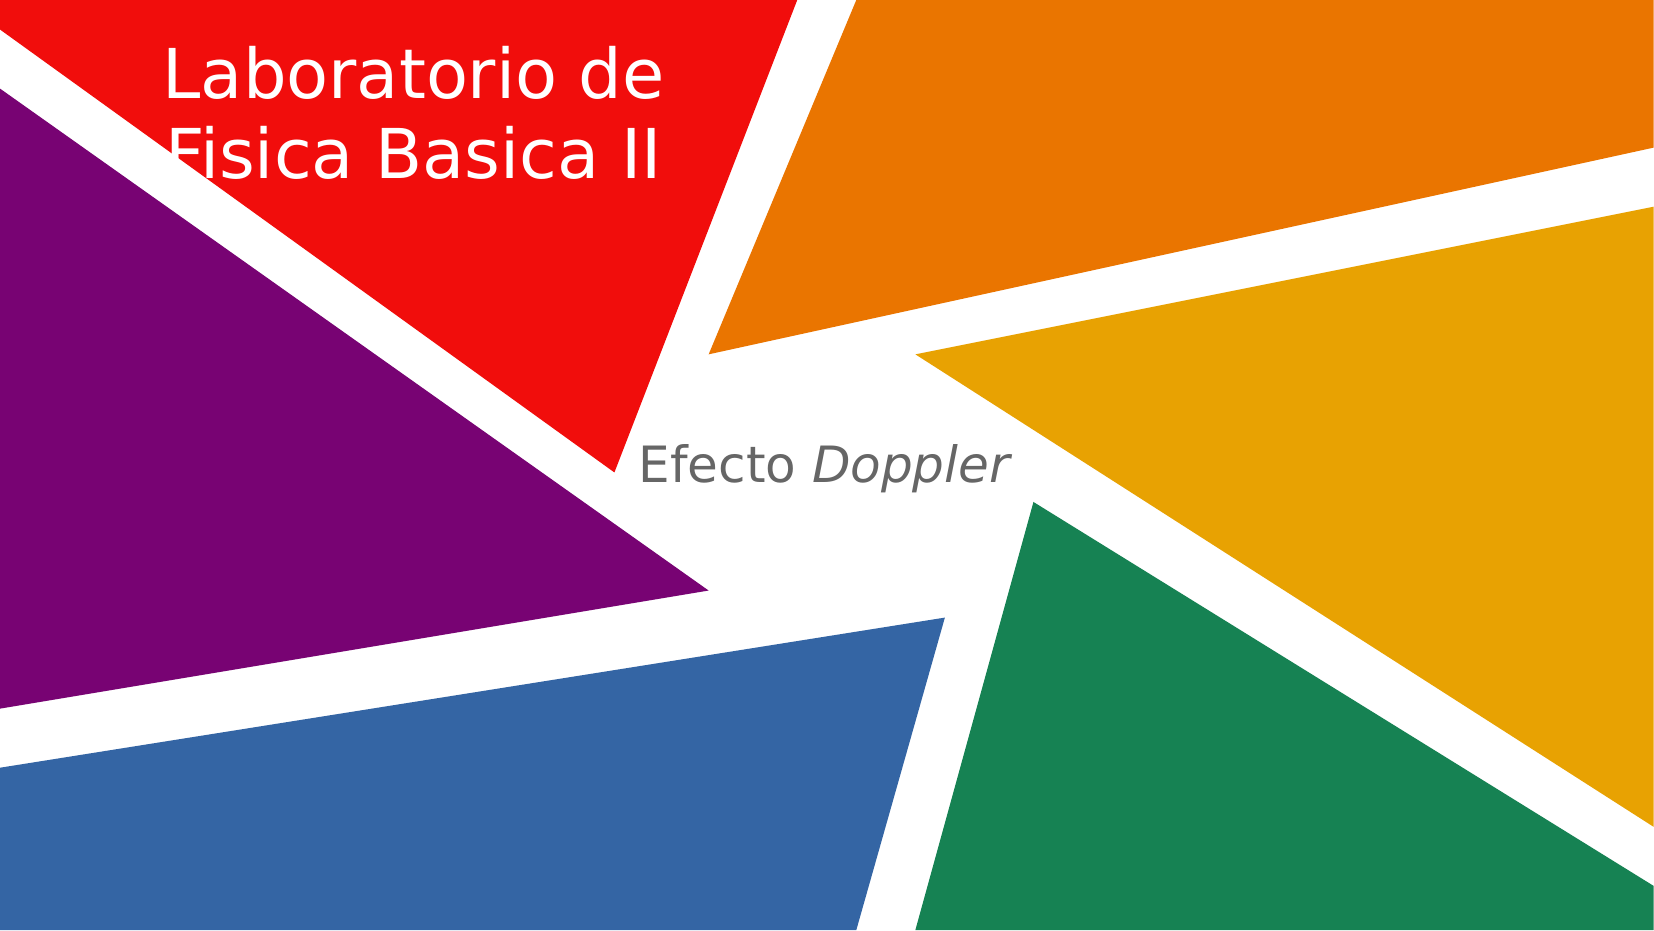

Laboratorio de Fisica Basica II
# Efecto Doppler